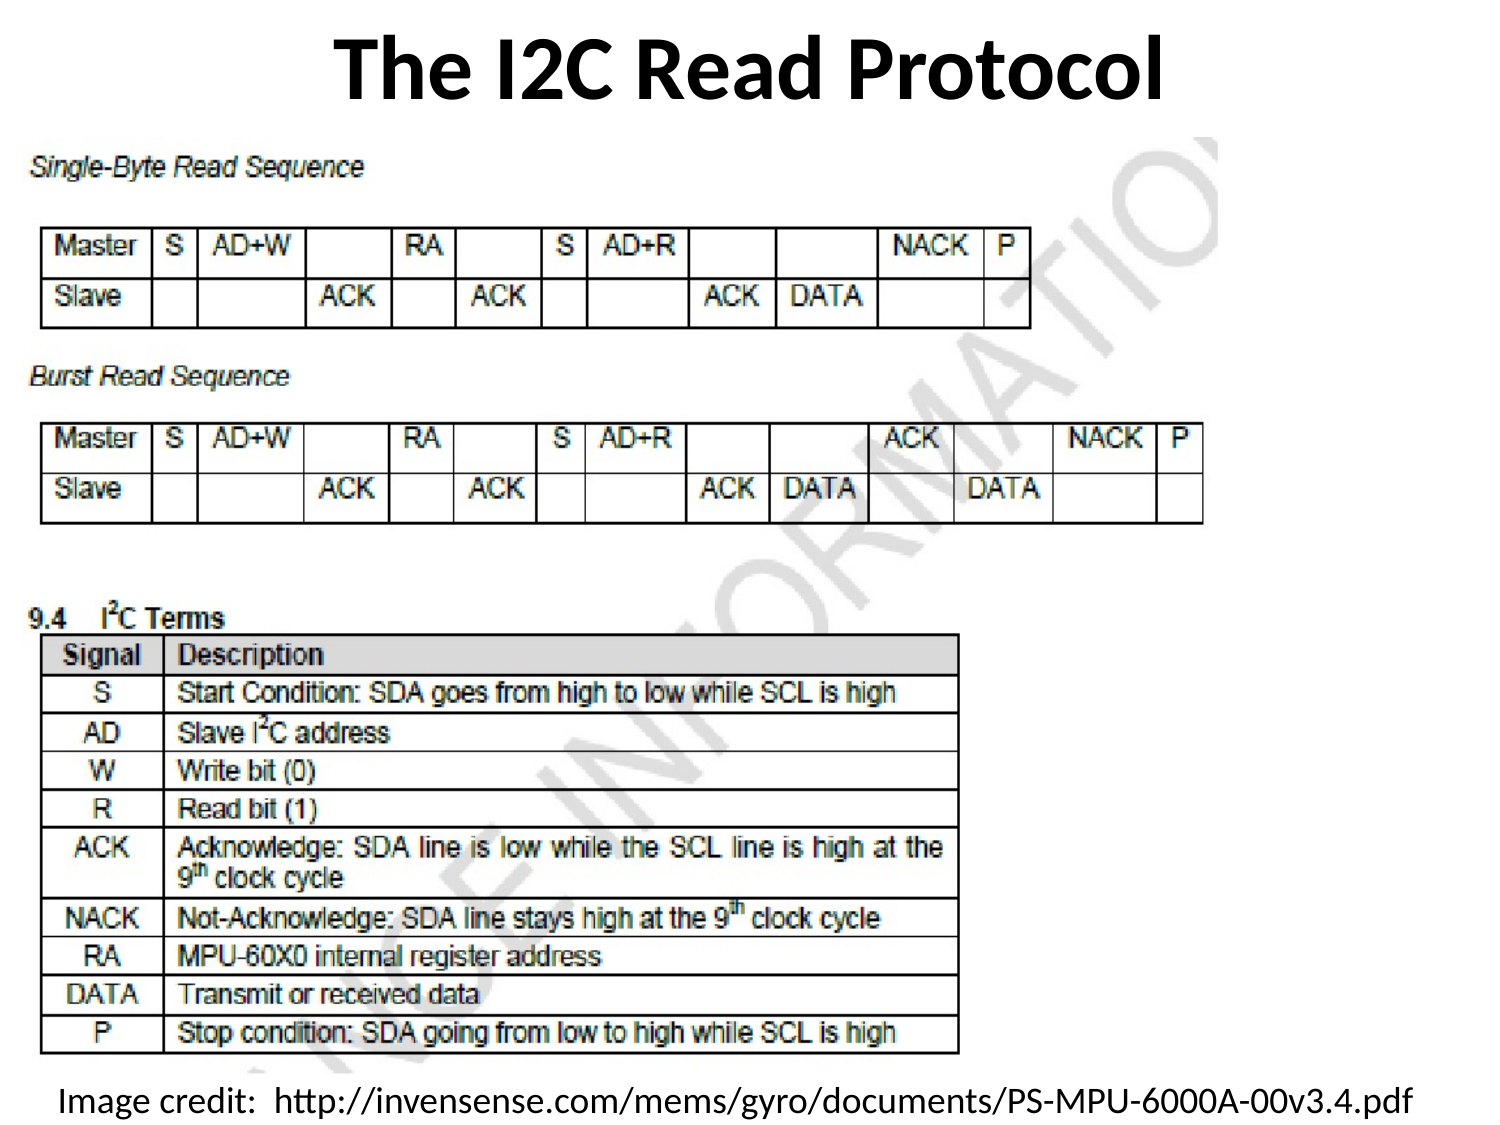

# The I2C Read Protocol
Image credit: http://invensense.com/mems/gyro/documents/PS-MPU-6000A-00v3.4.pdf